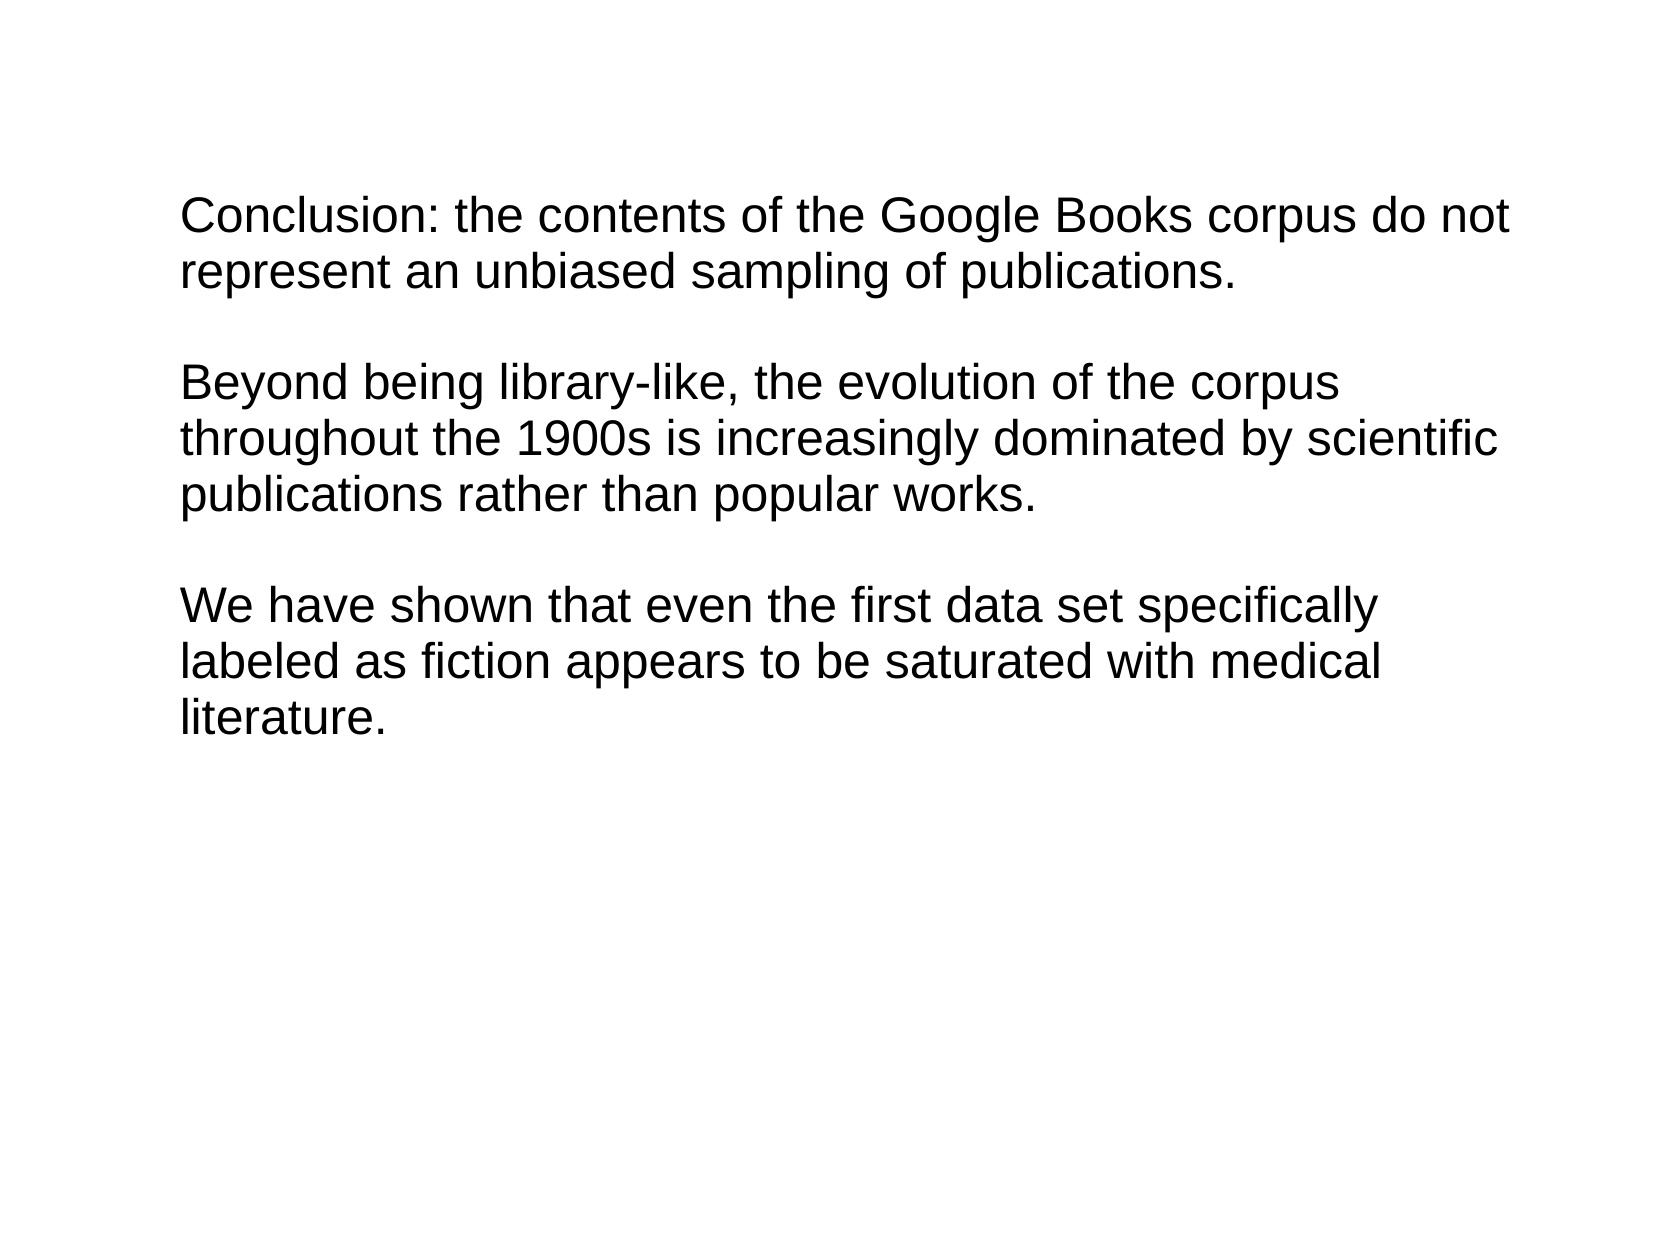

Conclusion: the contents of the Google Books corpus do not represent an unbiased sampling of publications.
Beyond being library-like, the evolution of the corpus throughout the 1900s is increasingly dominated by scientific publications rather than popular works.
We have shown that even the first data set specifically labeled as fiction appears to be saturated with medical literature.